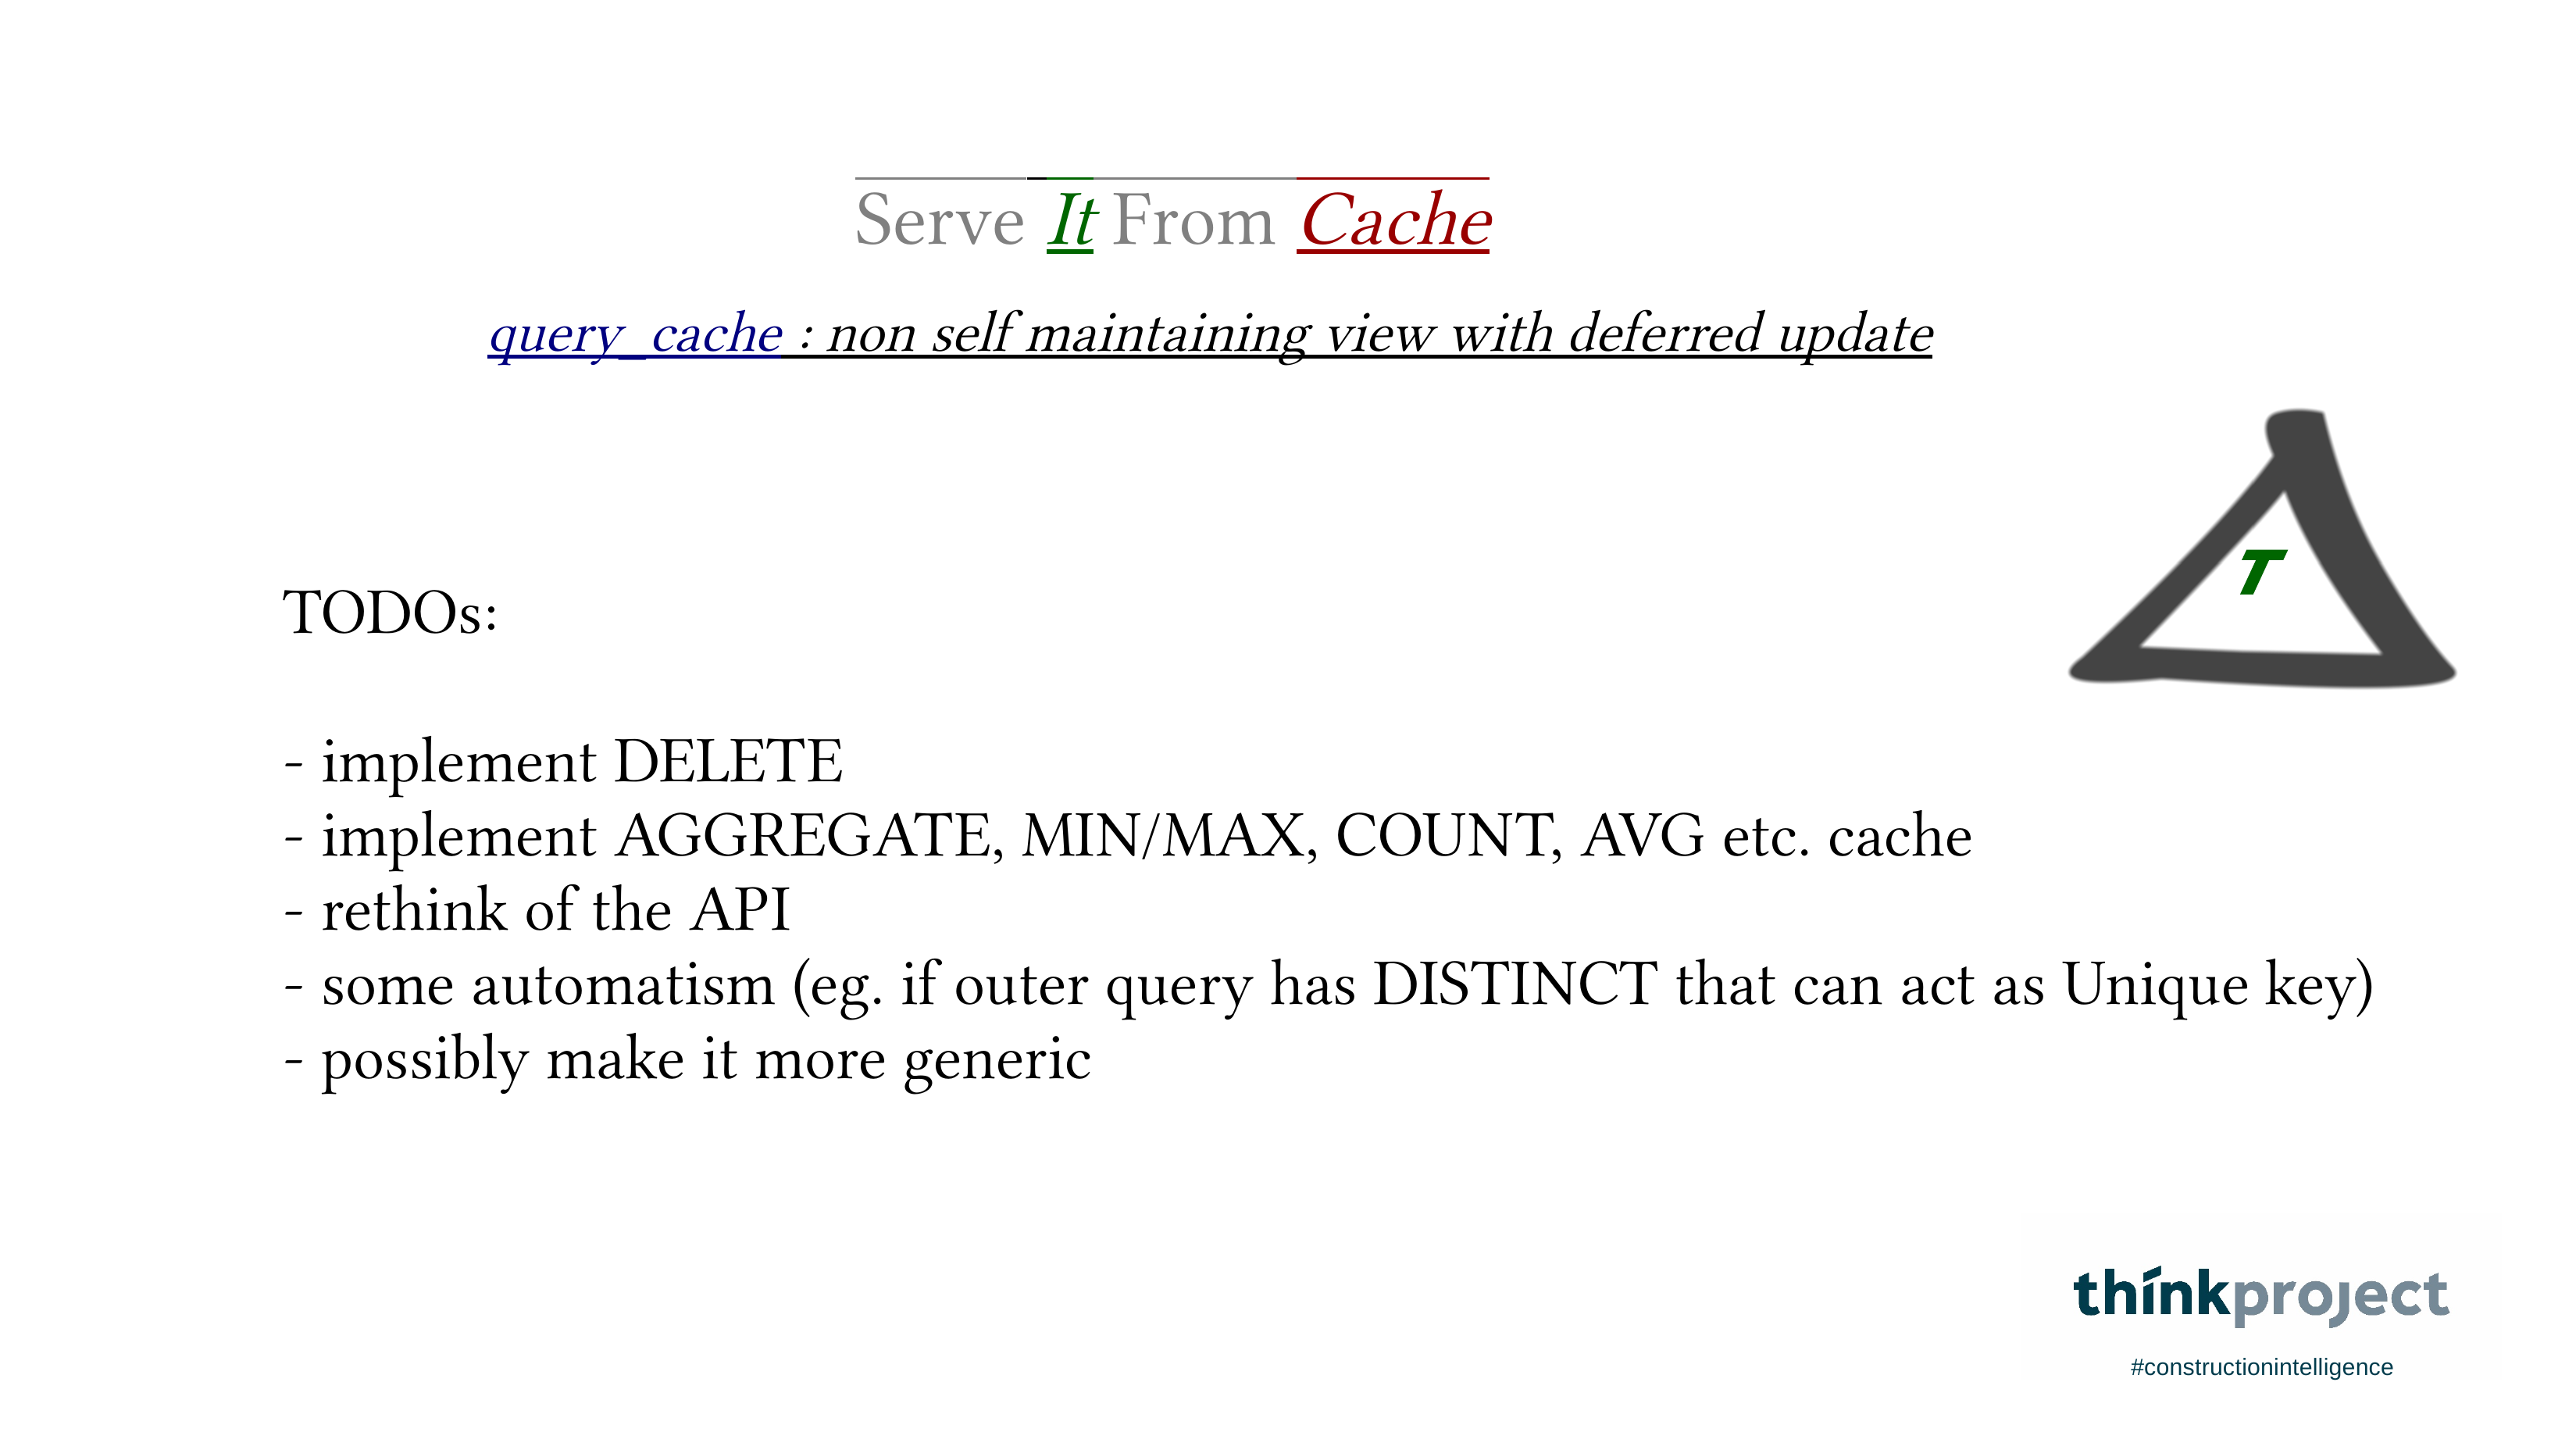

Serve It From Cache
query_cache : non self maintaining view with deferred update
T
TODOs:
- implement DELETE
- implement AGGREGATE, MIN/MAX, COUNT, AVG etc. cache
- rethink of the API
- some automatism (eg. if outer query has DISTINCT that can act as Unique key)
- possibly make it more generic